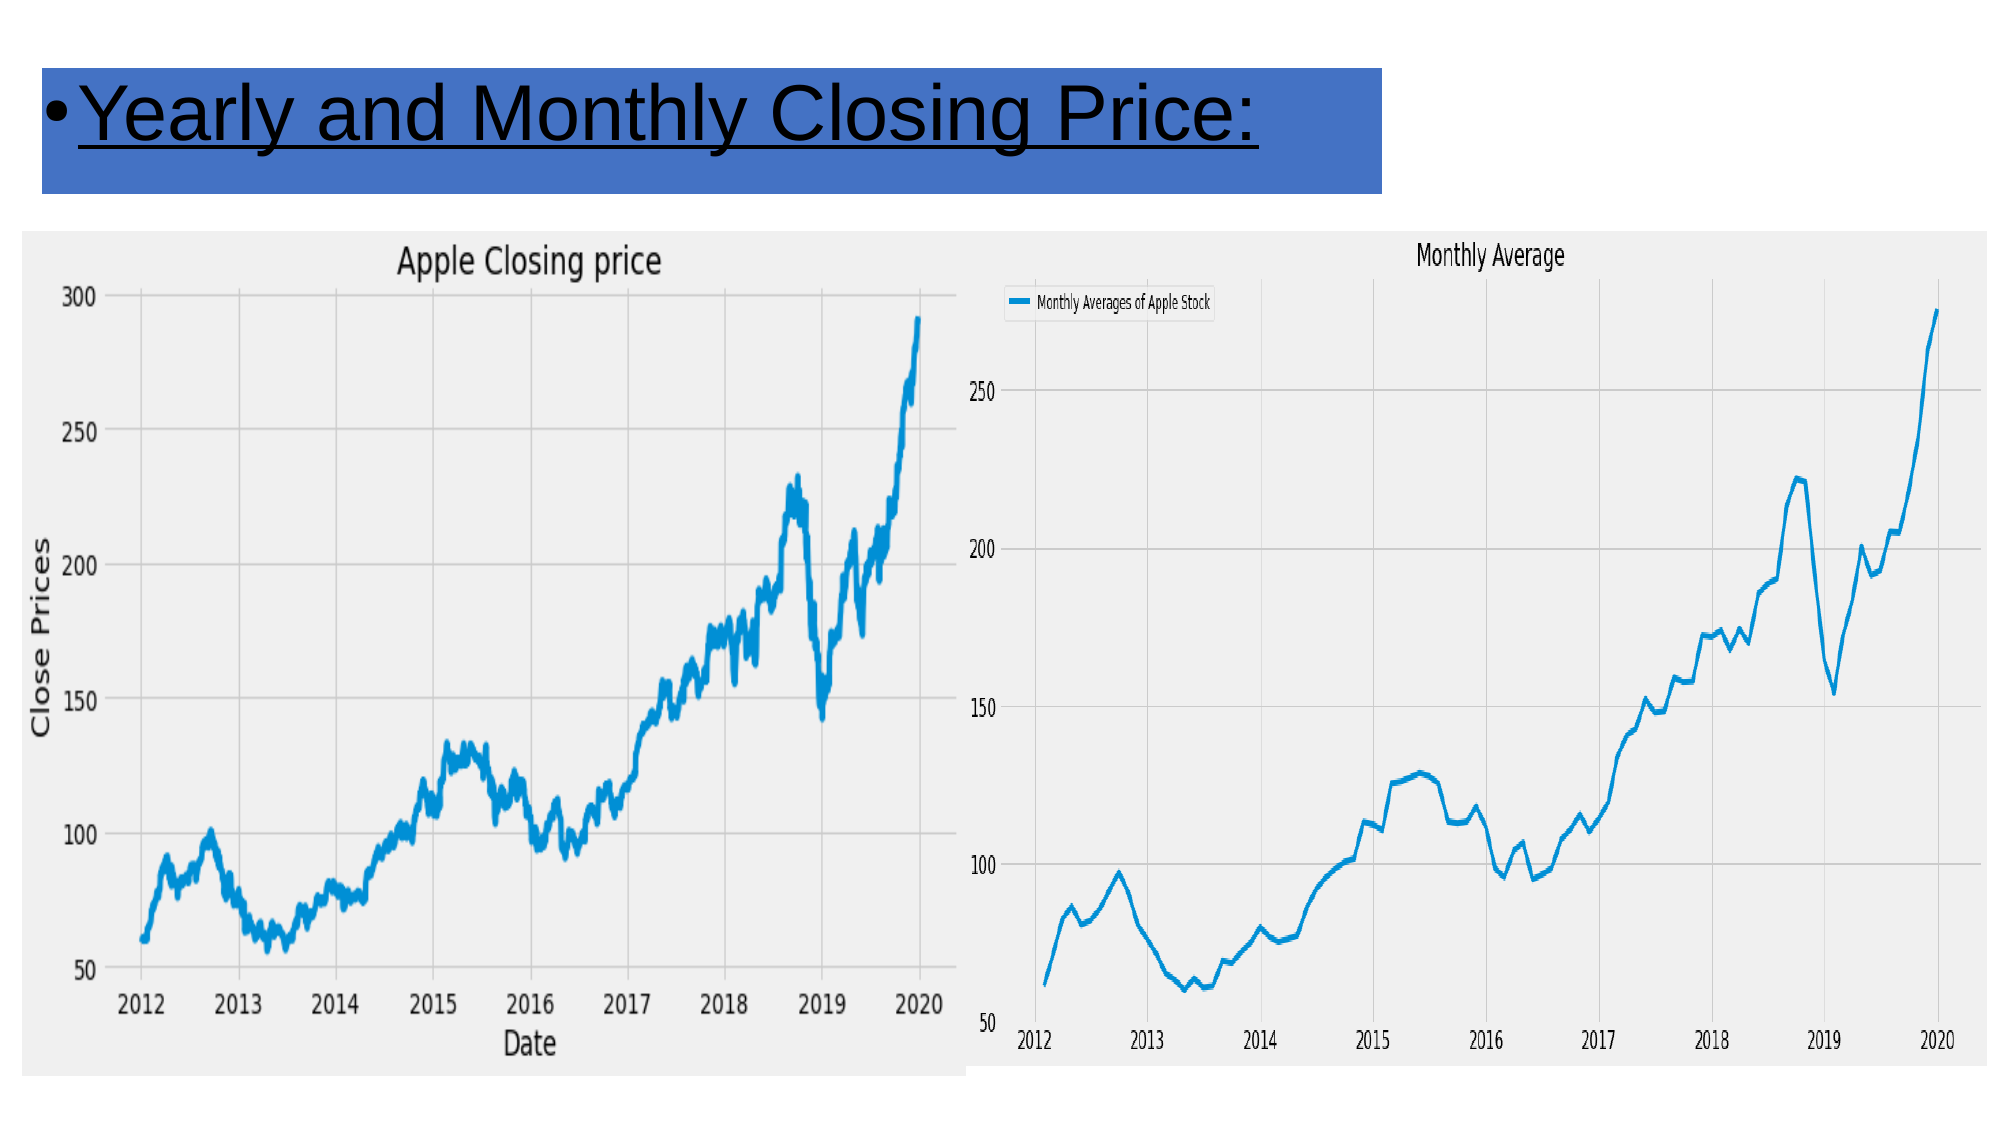

| Yearly and Monthly Closing Price: |
| --- |